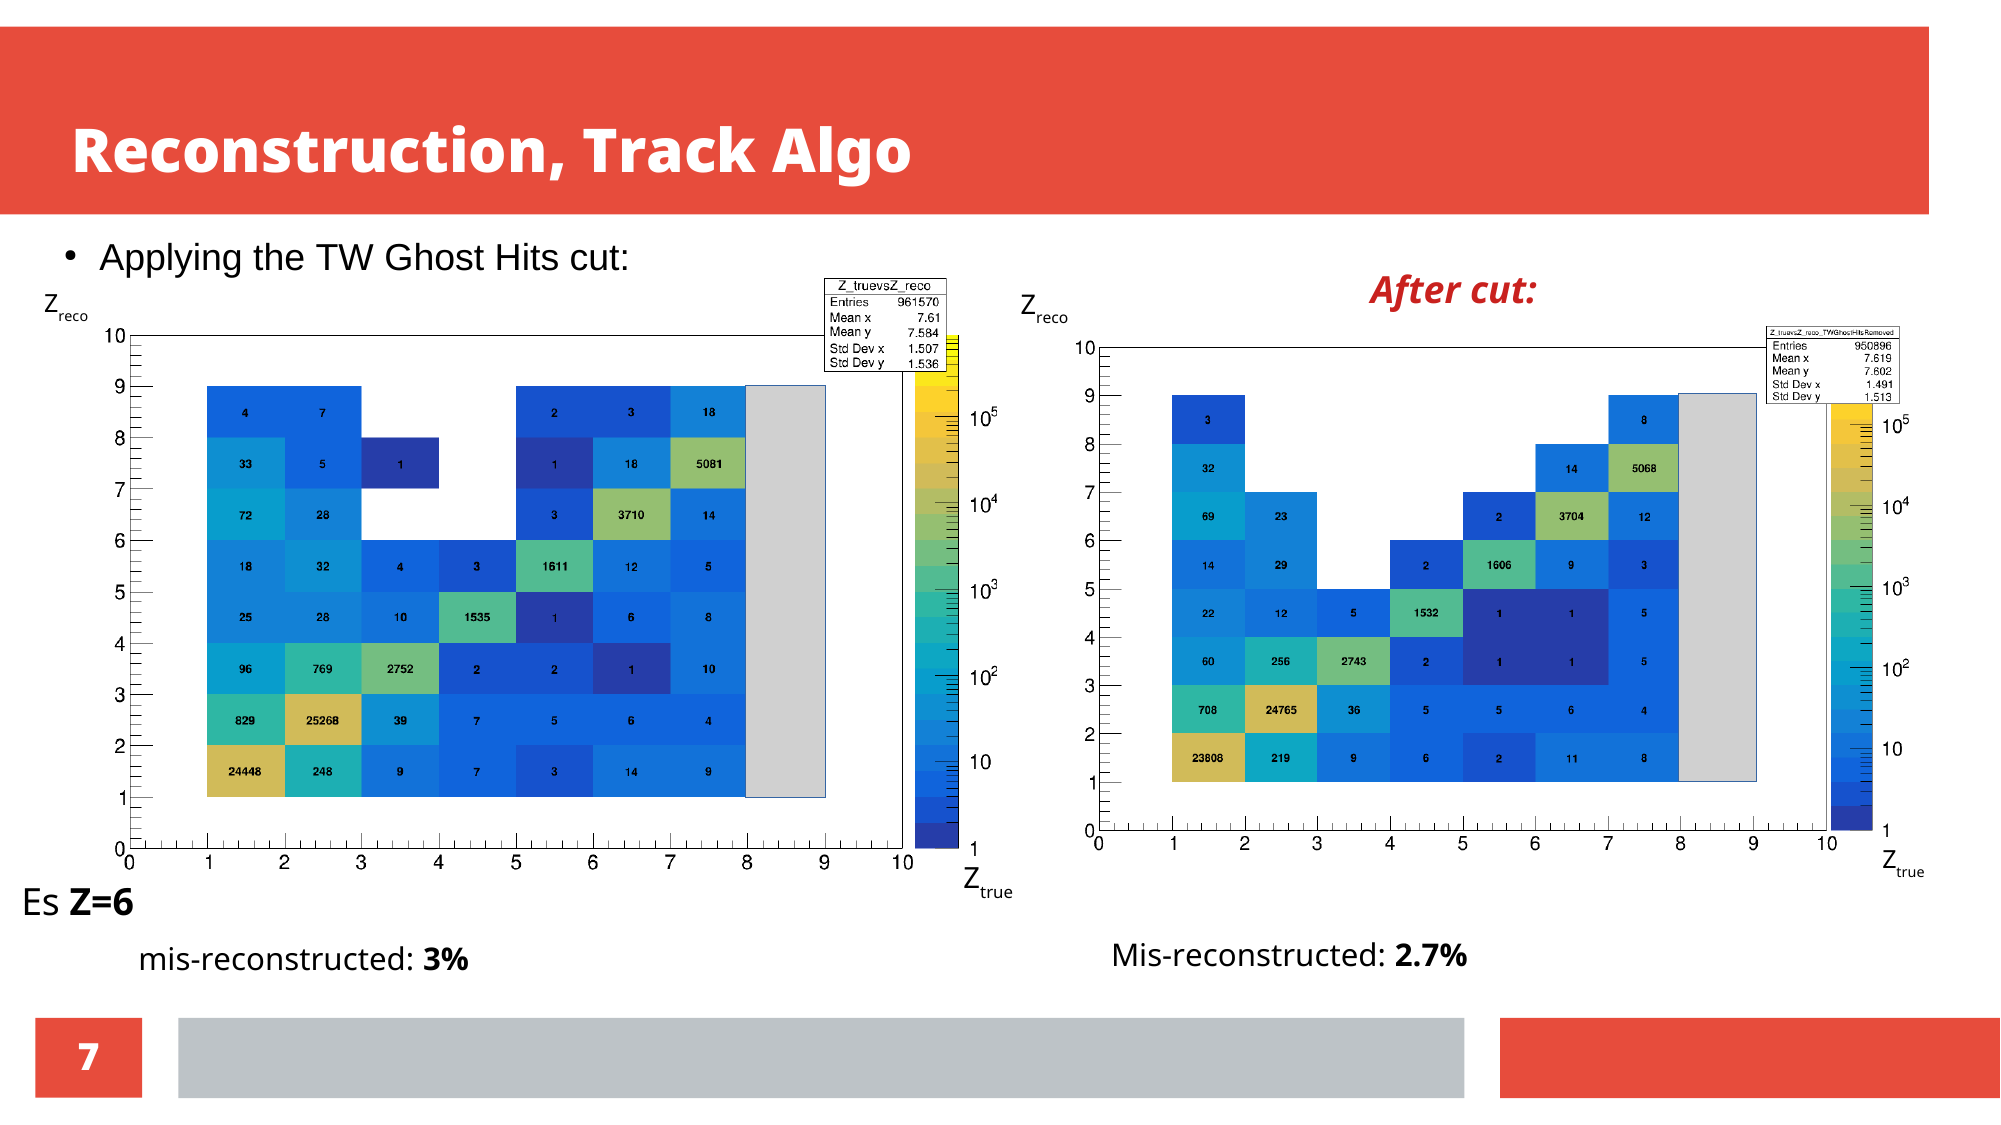

# Reconstruction, Track Algo
Applying the TW Ghost Hits cut:
After cut:
Zreco
Zreco
Ztrue
Ztrue
Es Z=6
Mis-reconstructed: 2.7%
mis-reconstructed: 3%
7
TW ghost impact to be considered as a systematics/bkg